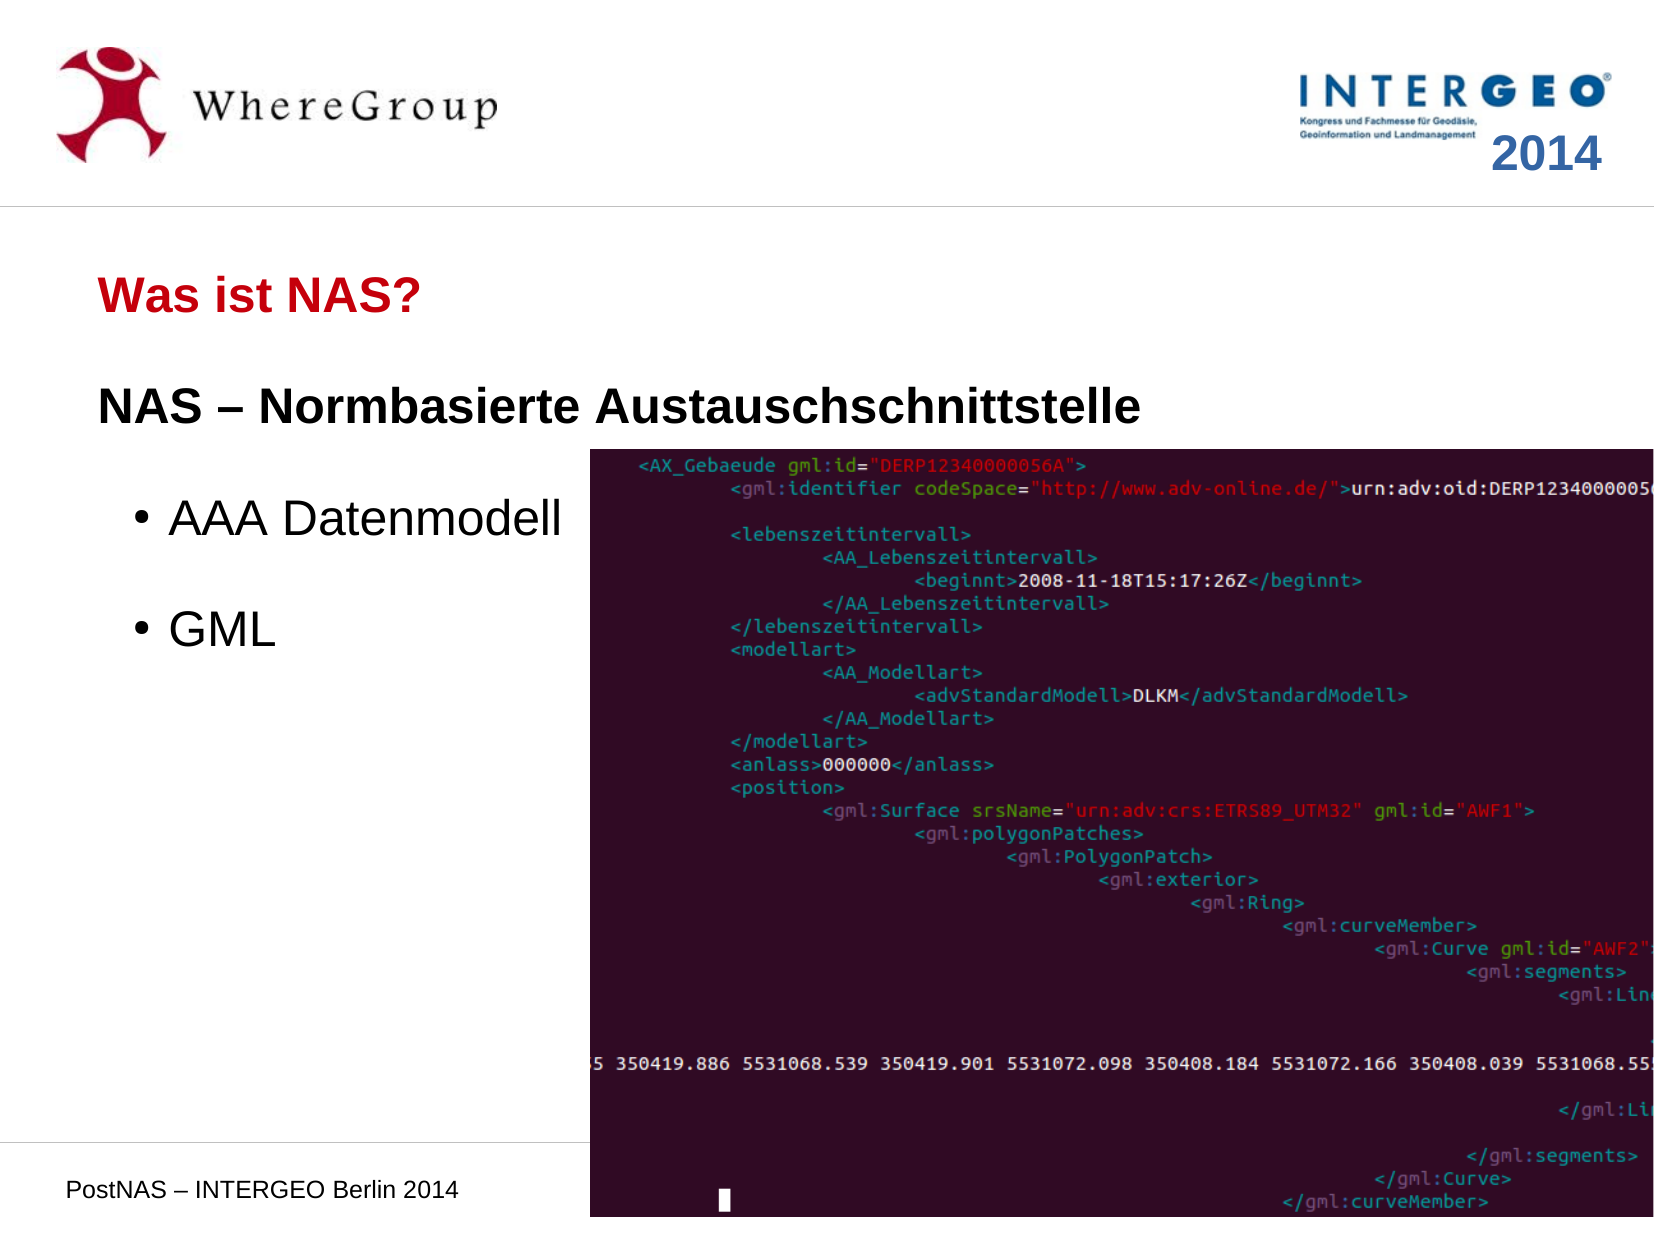

Was ist NAS?
NAS – Normbasierte Austauschschnittstelle
AAA Datenmodell
GML